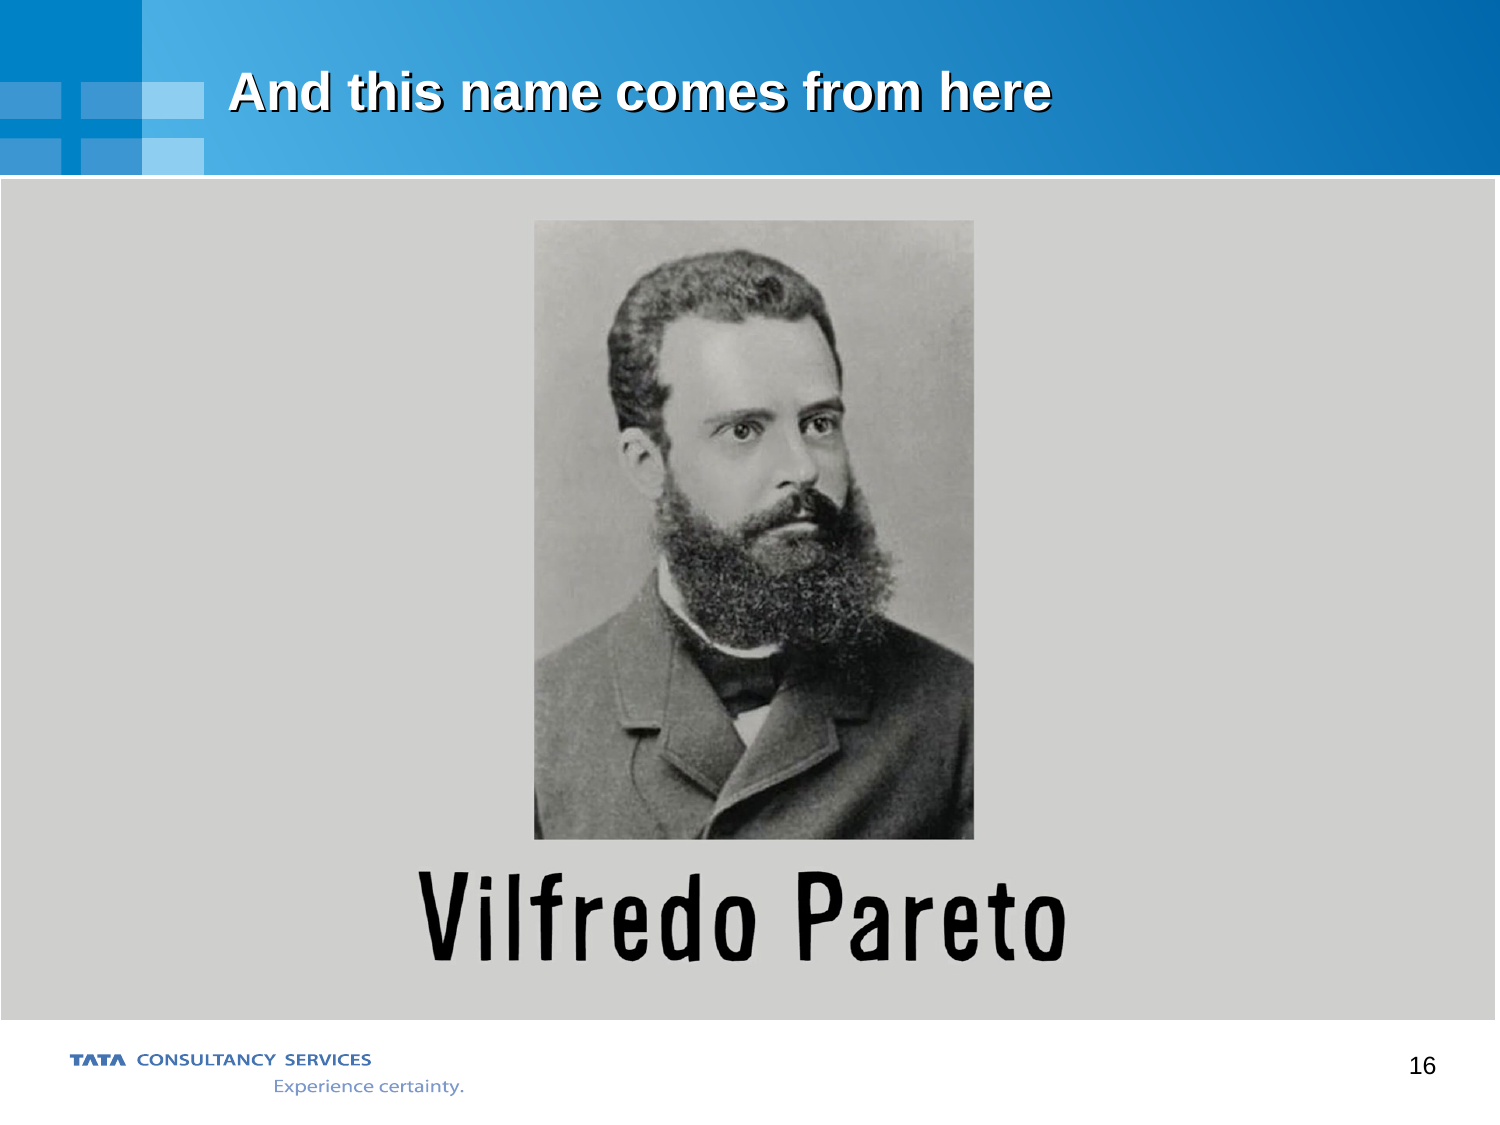

# And this name comes from here